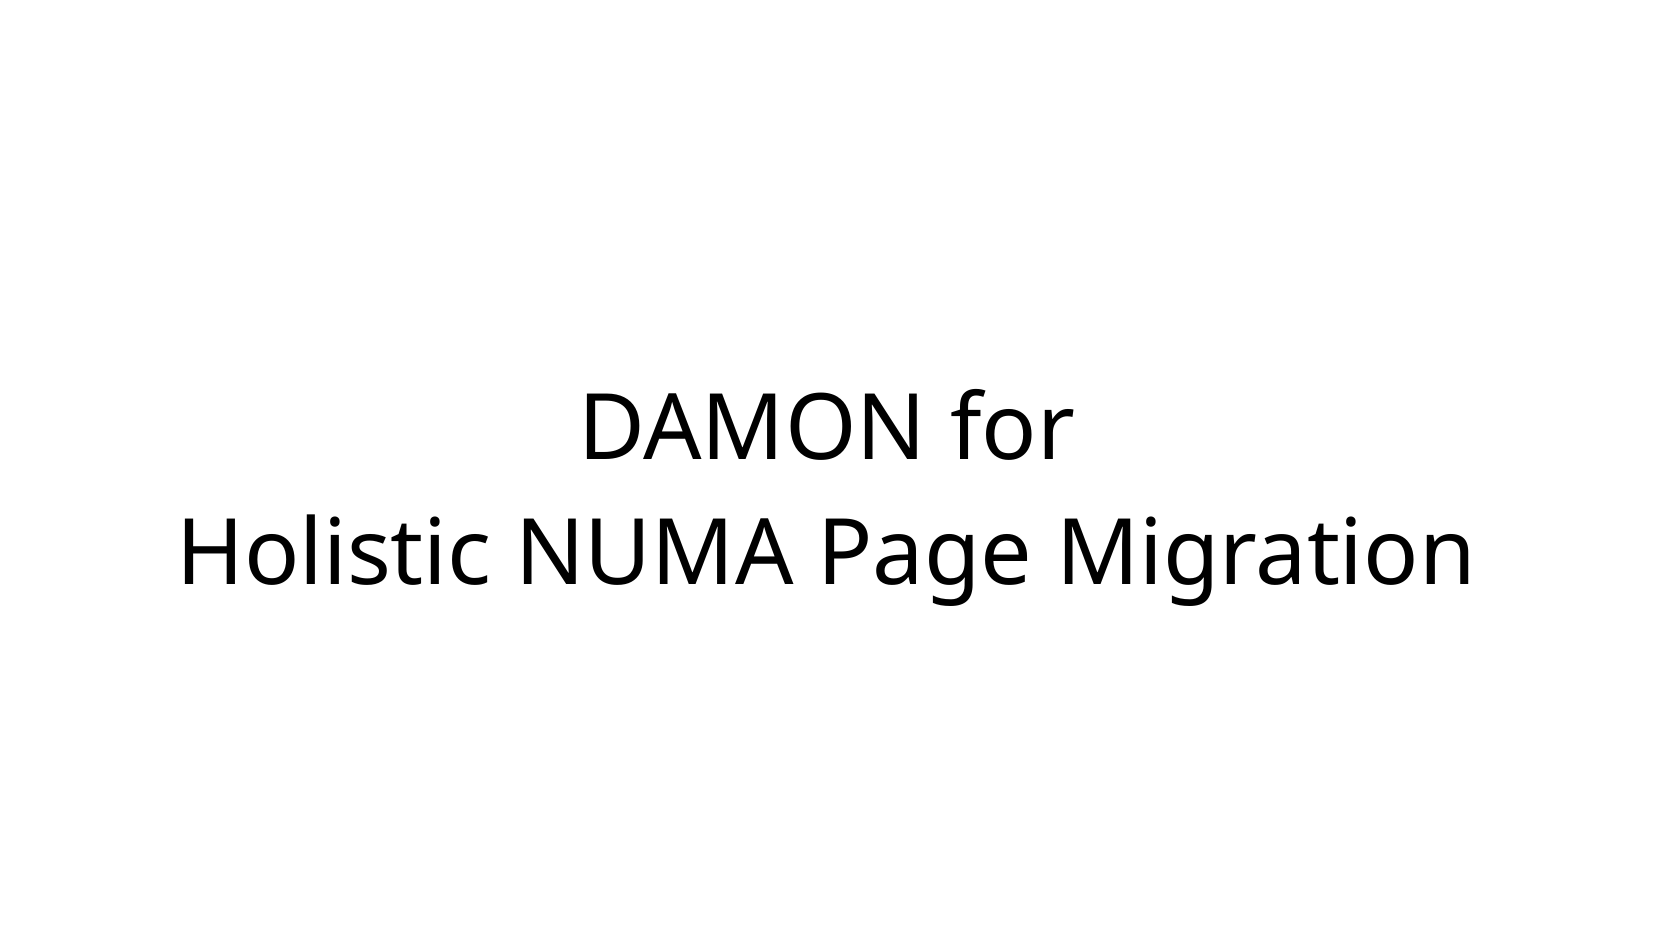

# DAMON for Holistic NUMA Page Migration